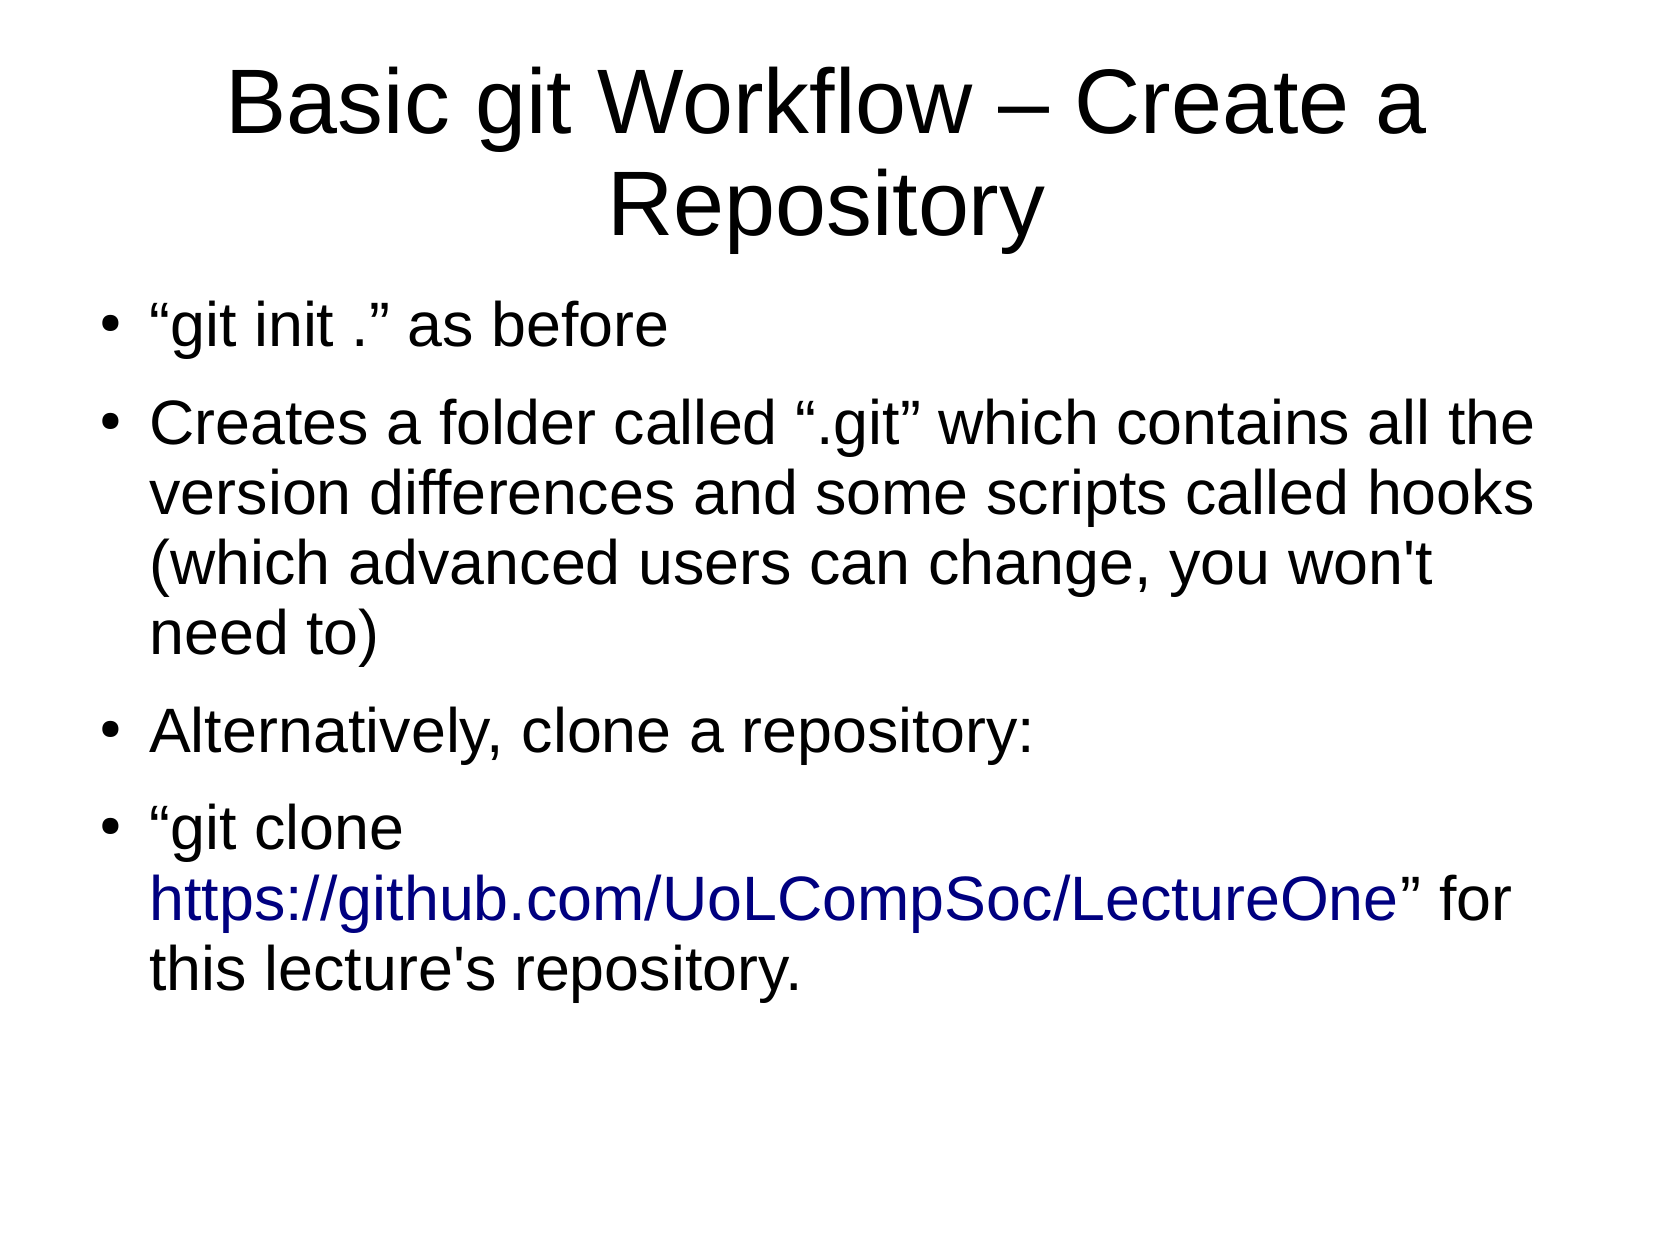

# Basic git Workflow – Create a Repository
“git init .” as before
Creates a folder called “.git” which contains all the version differences and some scripts called hooks (which advanced users can change, you won't need to)
Alternatively, clone a repository:
“git clone https://github.com/UoLCompSoc/LectureOne” for this lecture's repository.